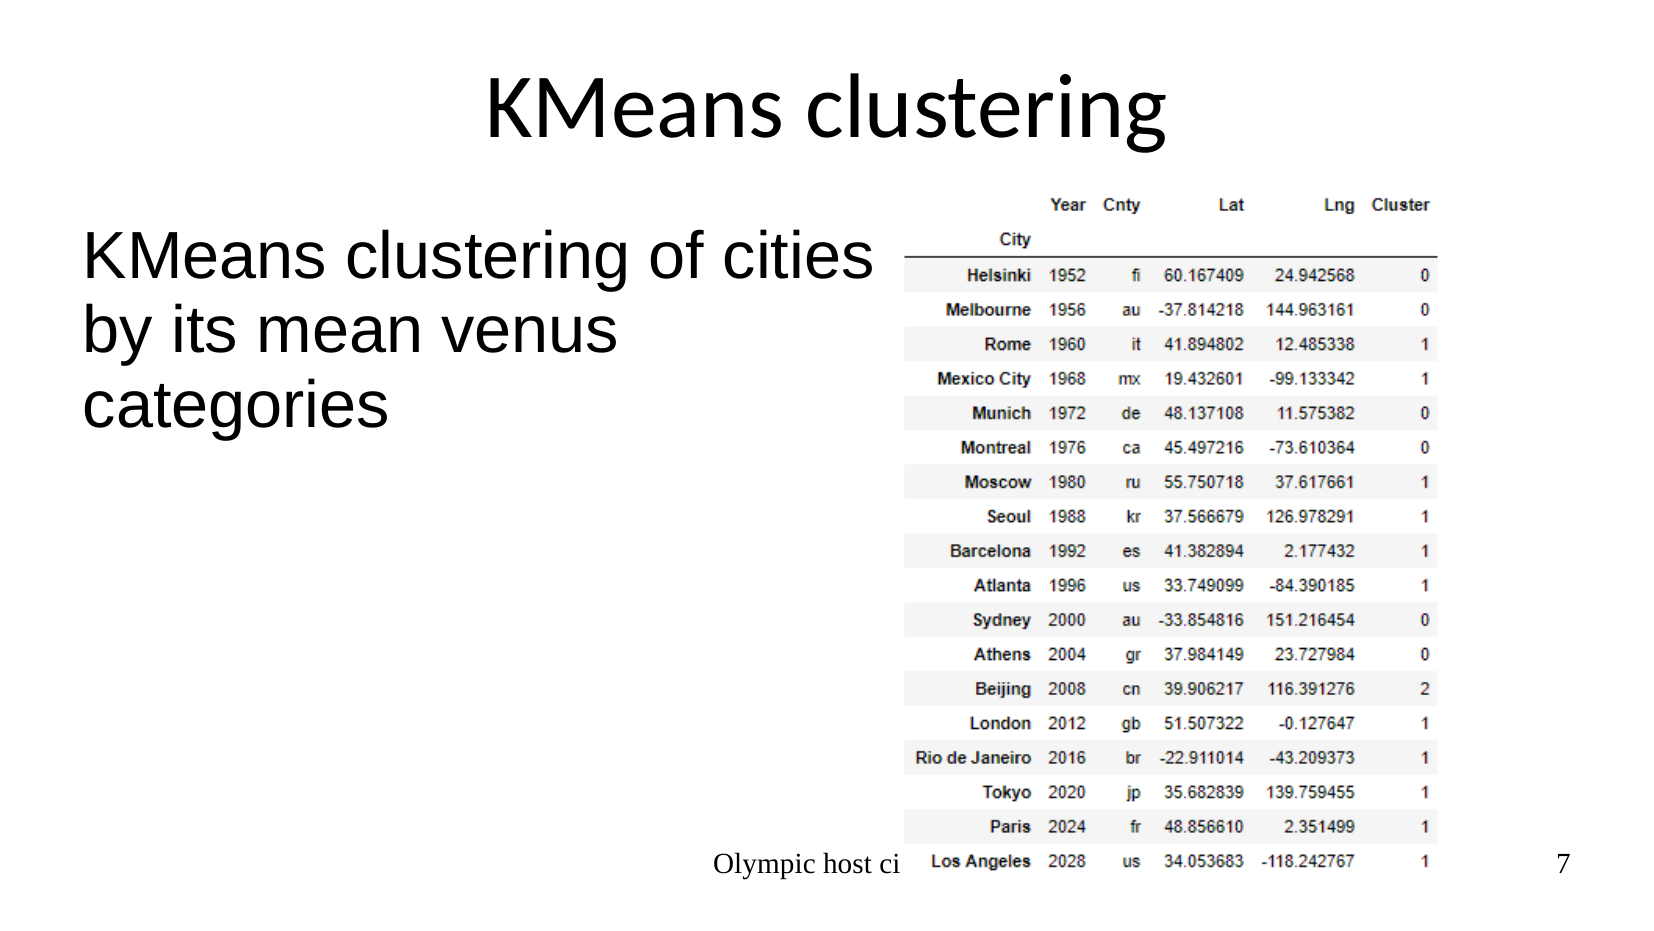

# KMeans clustering
KMeans clustering of cities by its mean venus categories
Olympic host cities
7